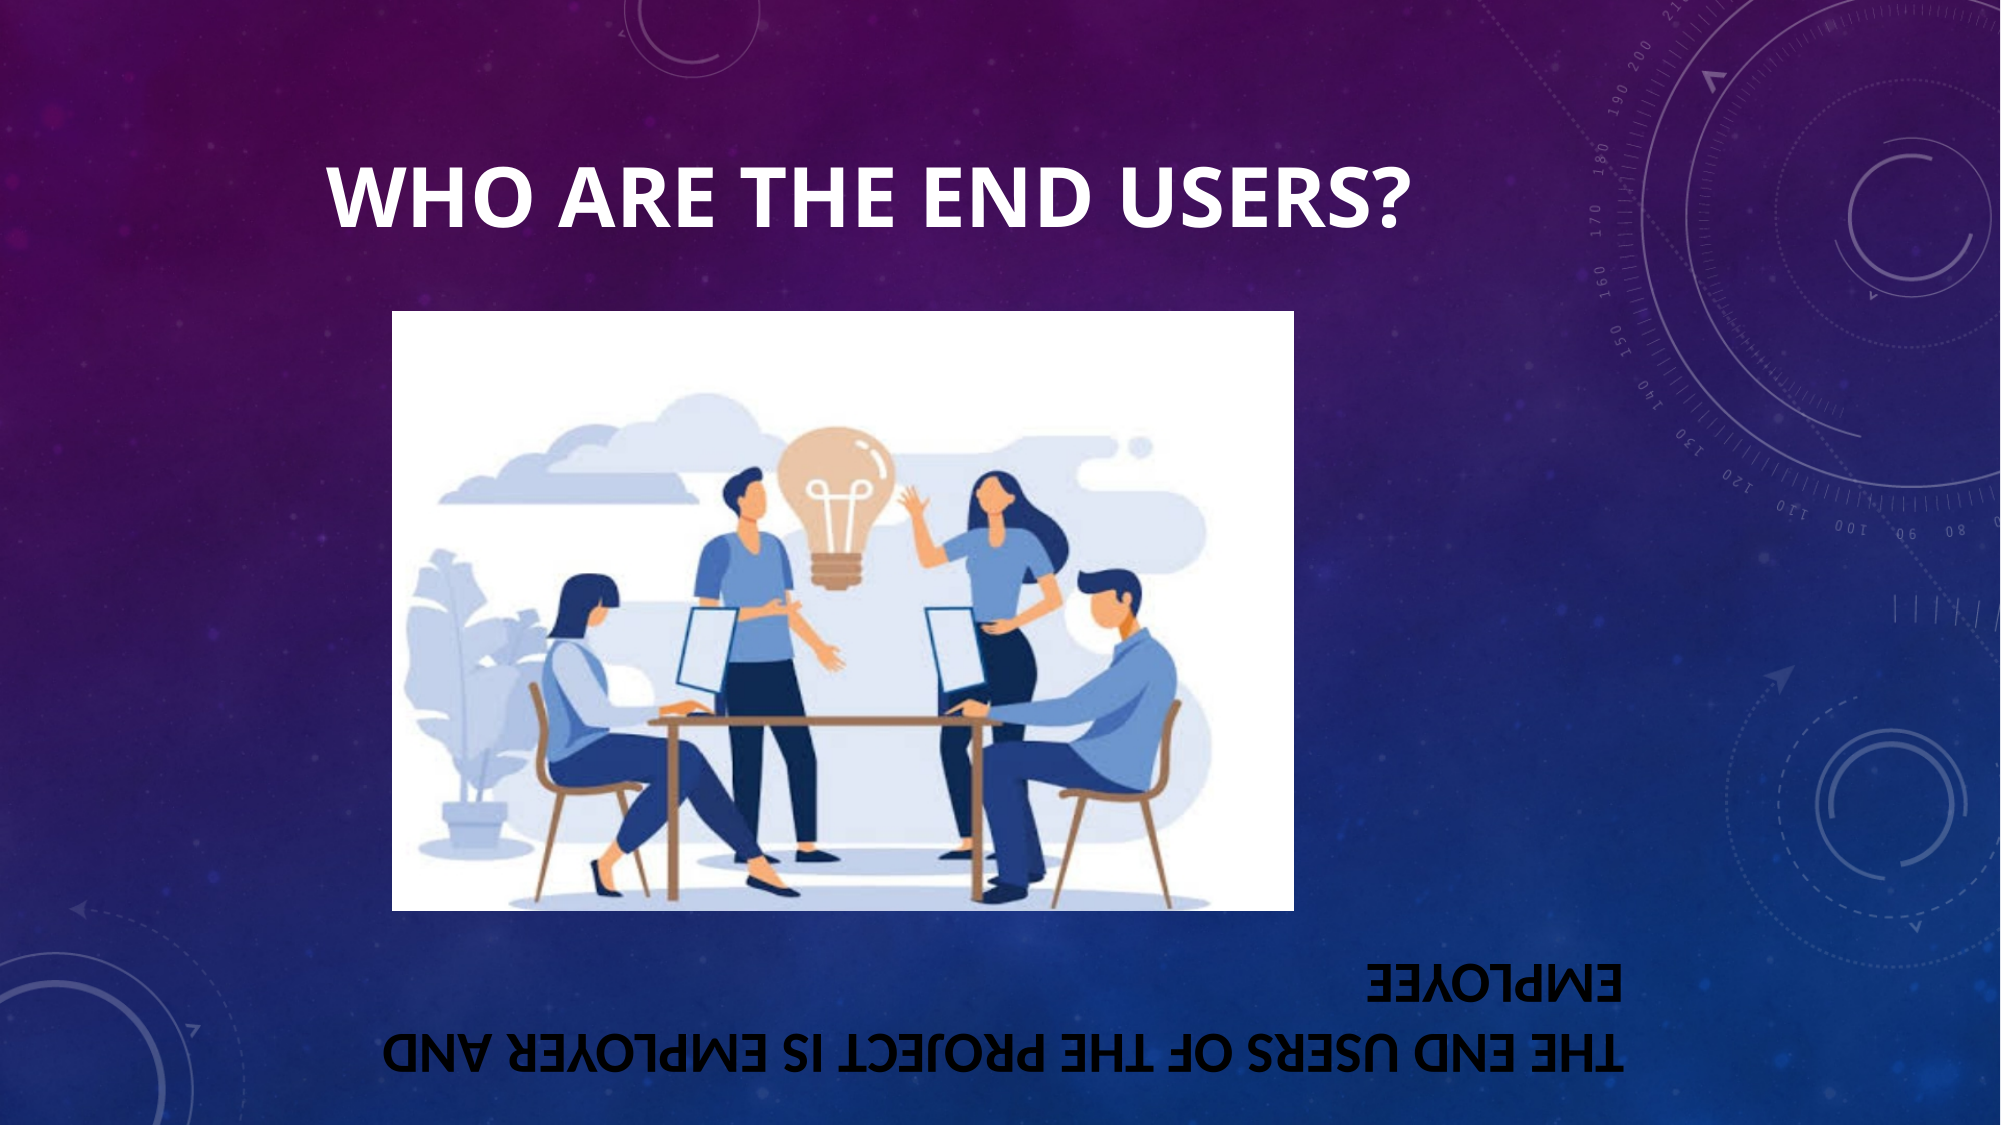

# WHO ARE THE END USERS?
THE END USERS OF THE PROJECT IS EMPLOYER AND EMPLOYEE